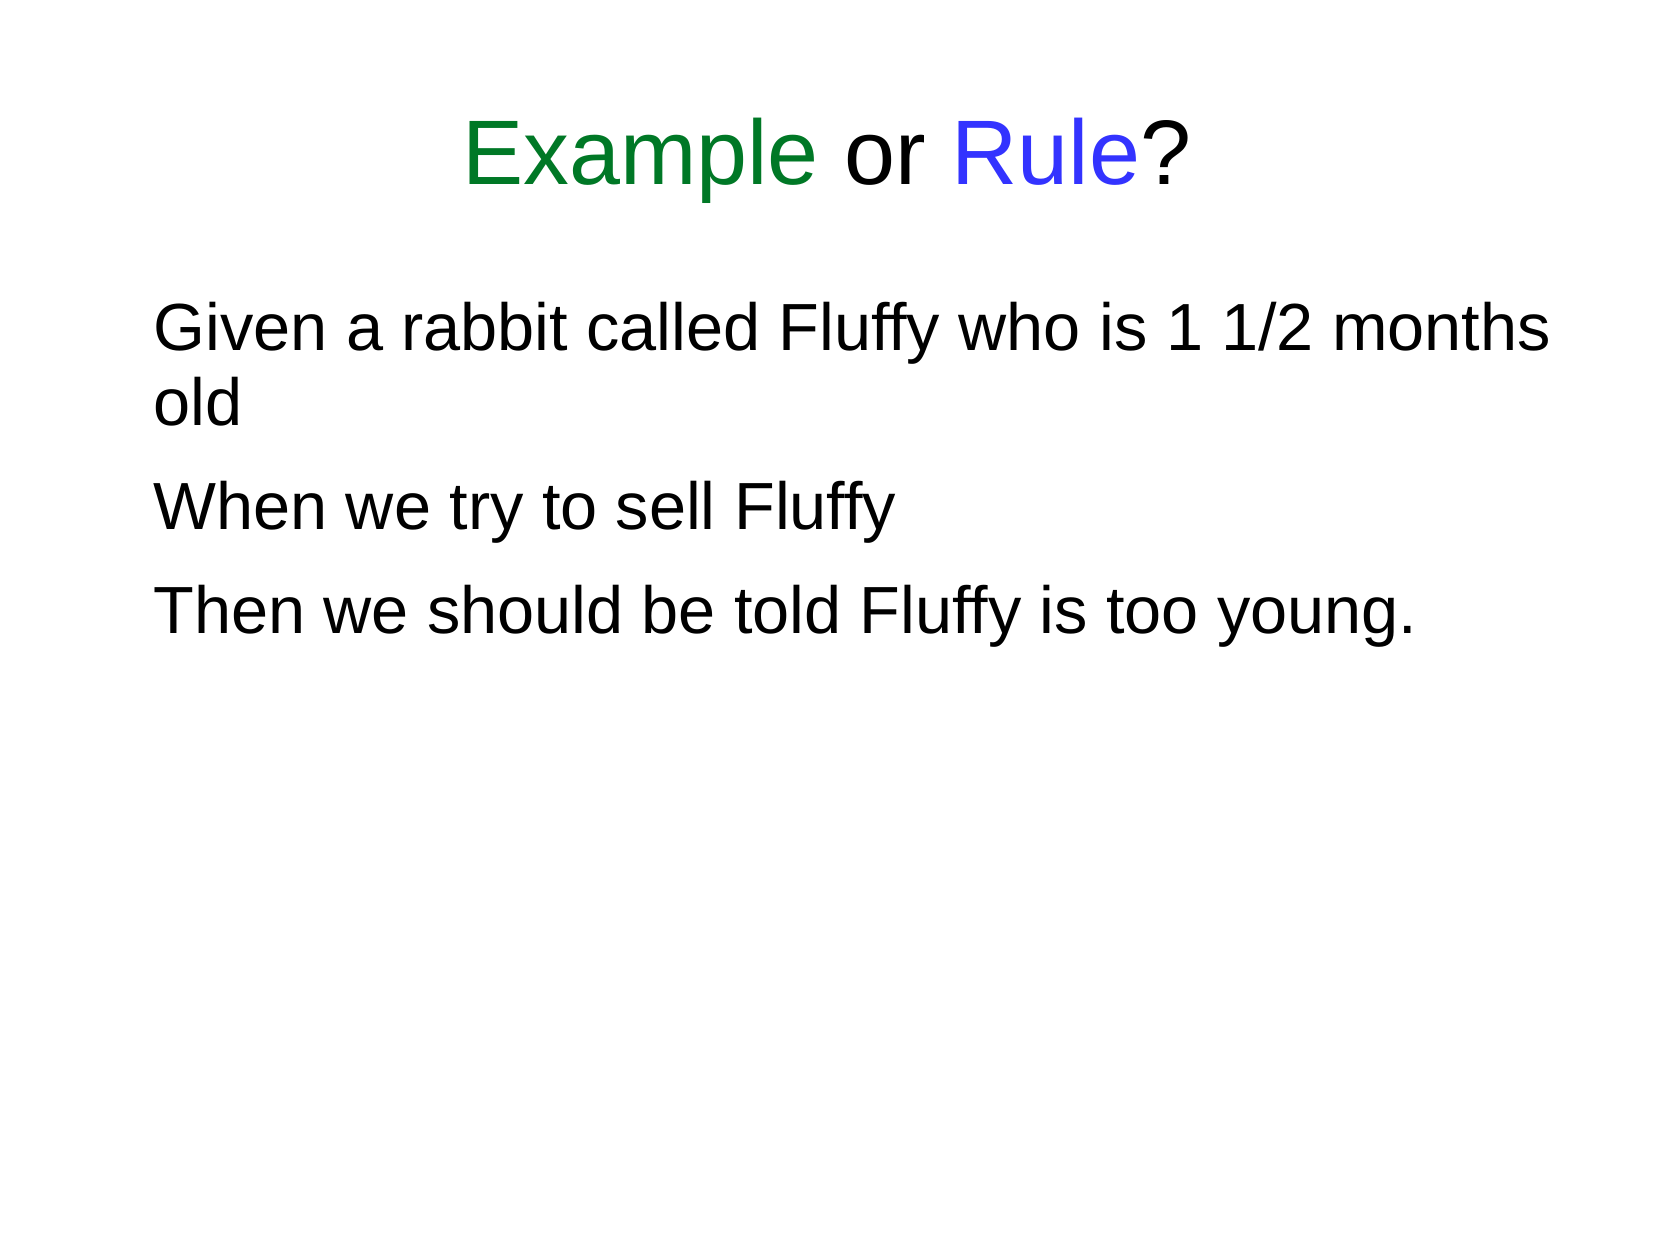

# Example or Rule?
Given a rabbit called Fluffy who is 1 1/2 months old
When we try to sell Fluffy
Then we should be told Fluffy is too young.